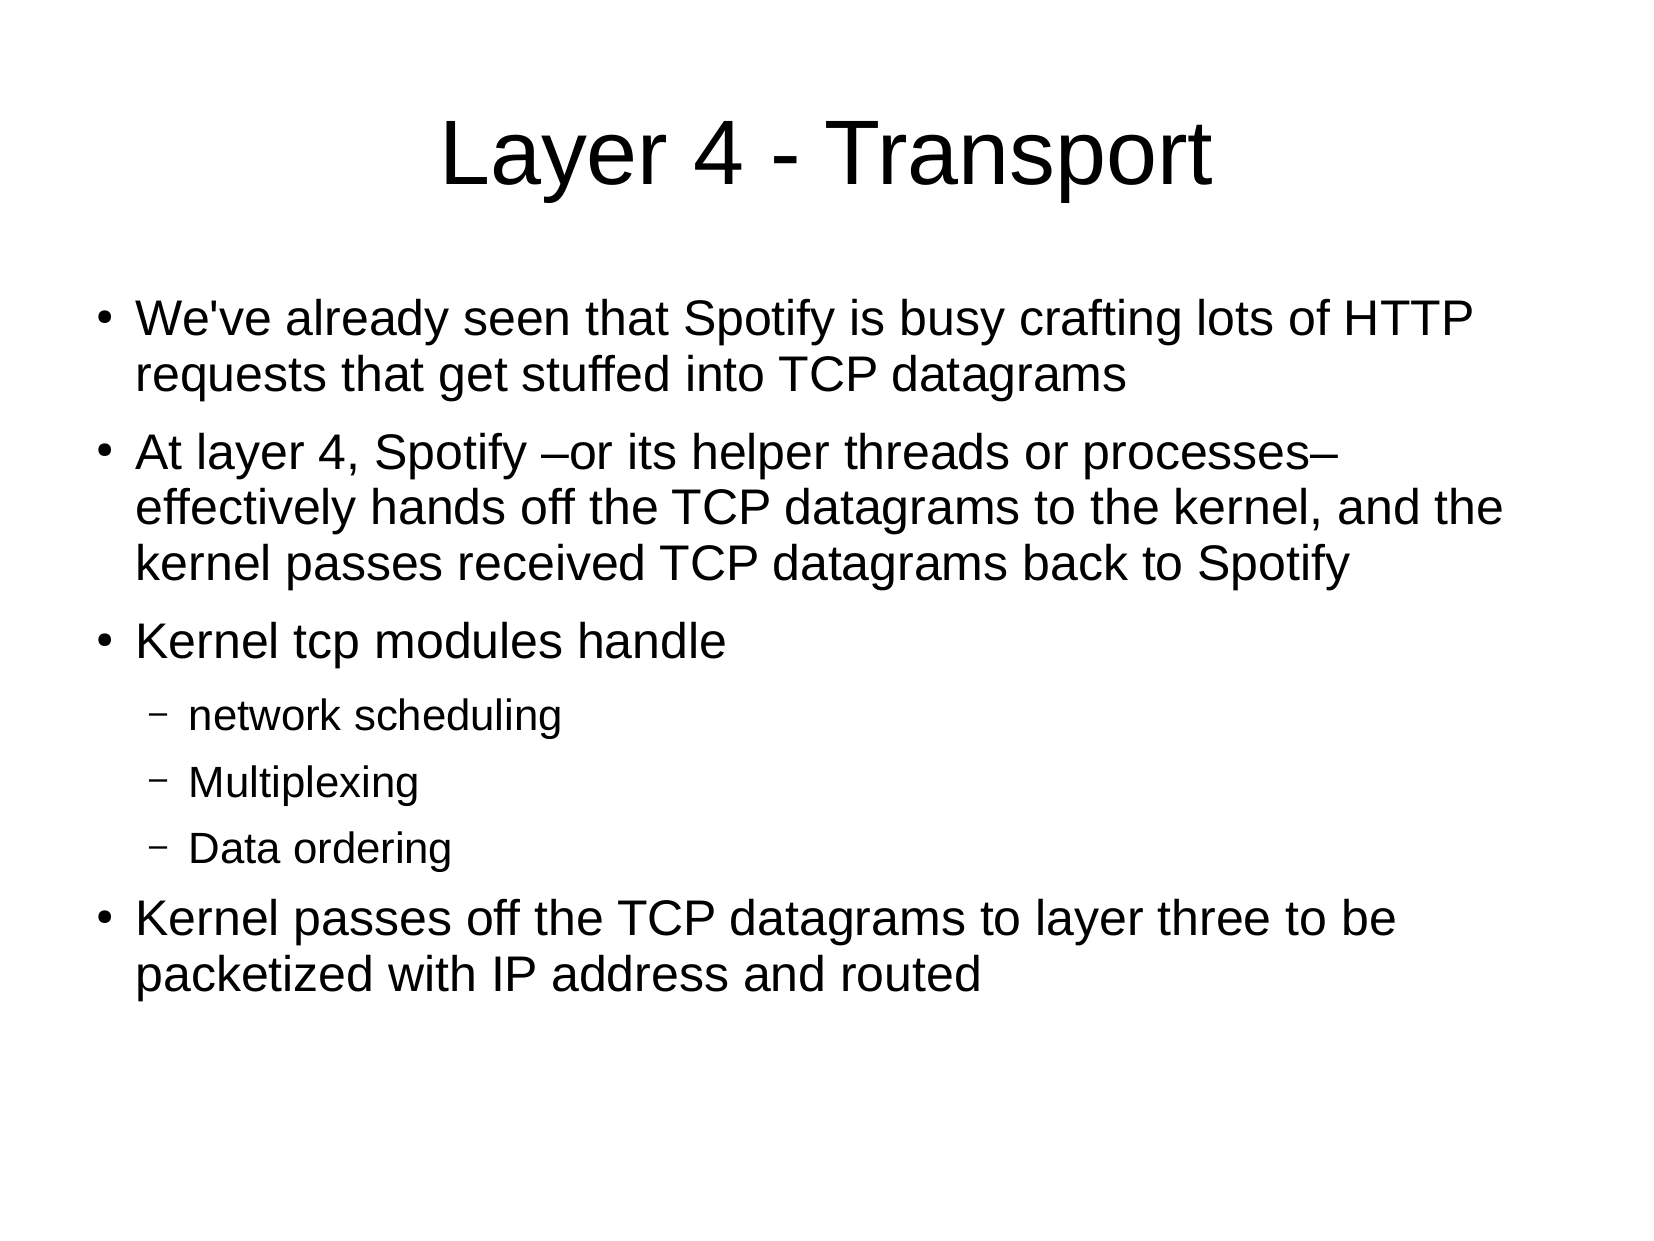

# Layer 4 - Transport
We've already seen that Spotify is busy crafting lots of HTTP requests that get stuffed into TCP datagrams
At layer 4, Spotify –or its helper threads or processes– effectively hands off the TCP datagrams to the kernel, and the kernel passes received TCP datagrams back to Spotify
Kernel tcp modules handle
network scheduling
Multiplexing
Data ordering
Kernel passes off the TCP datagrams to layer three to be packetized with IP address and routed